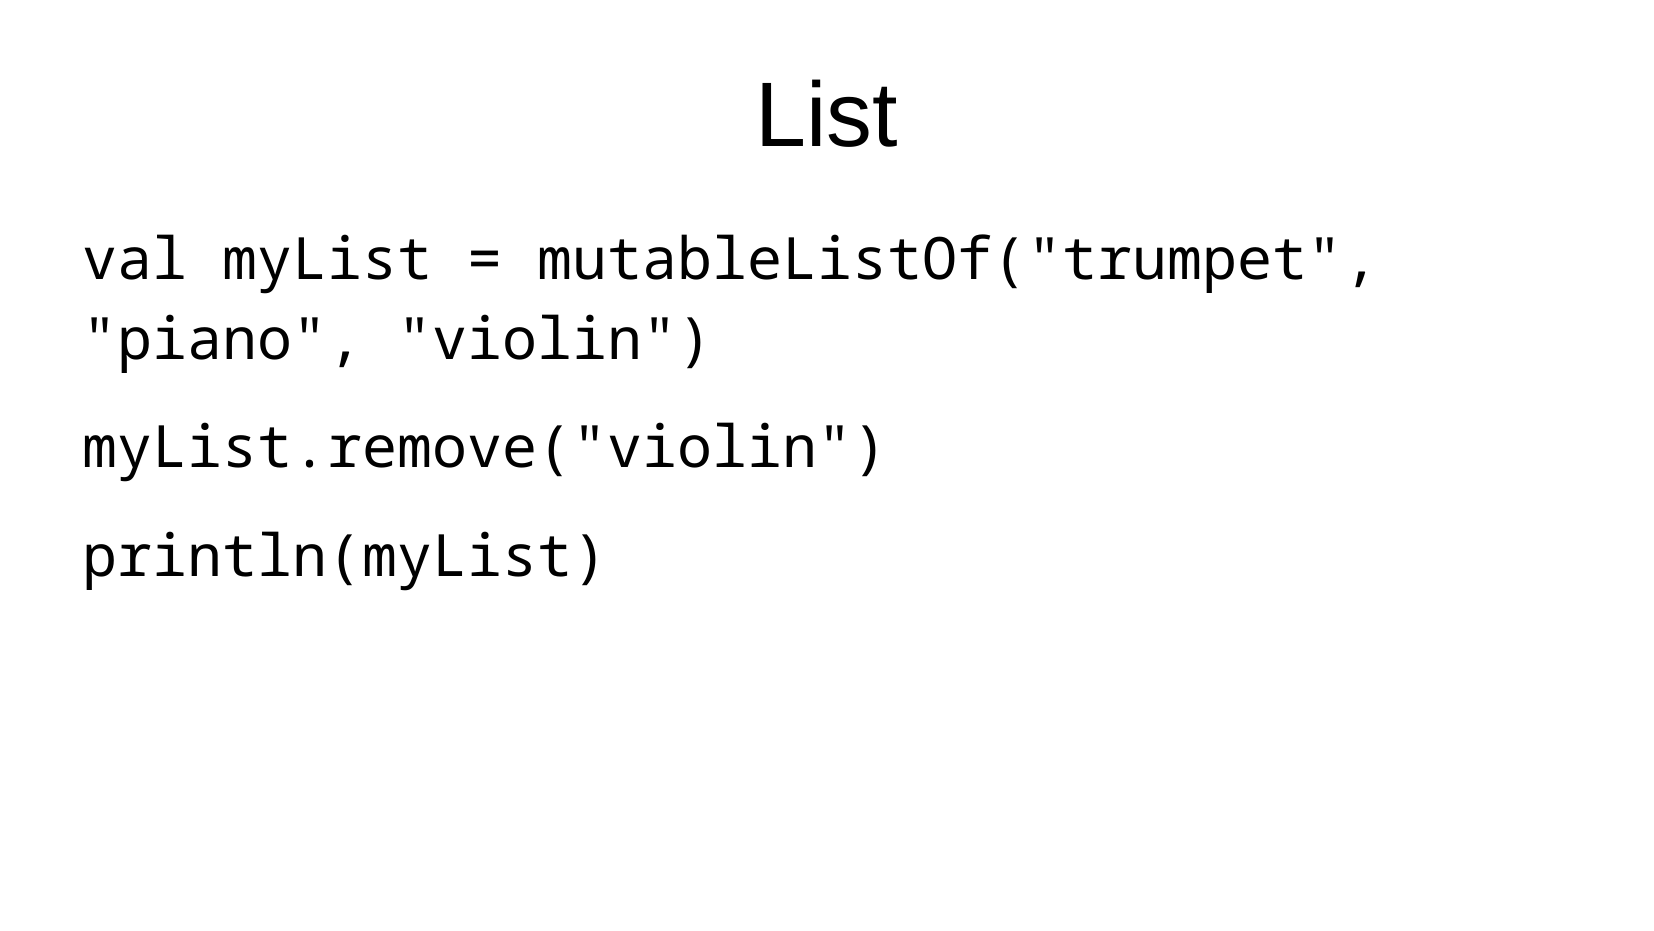

# List
val myList = mutableListOf("trumpet", "piano", "violin")
myList.remove("violin")
println(myList)